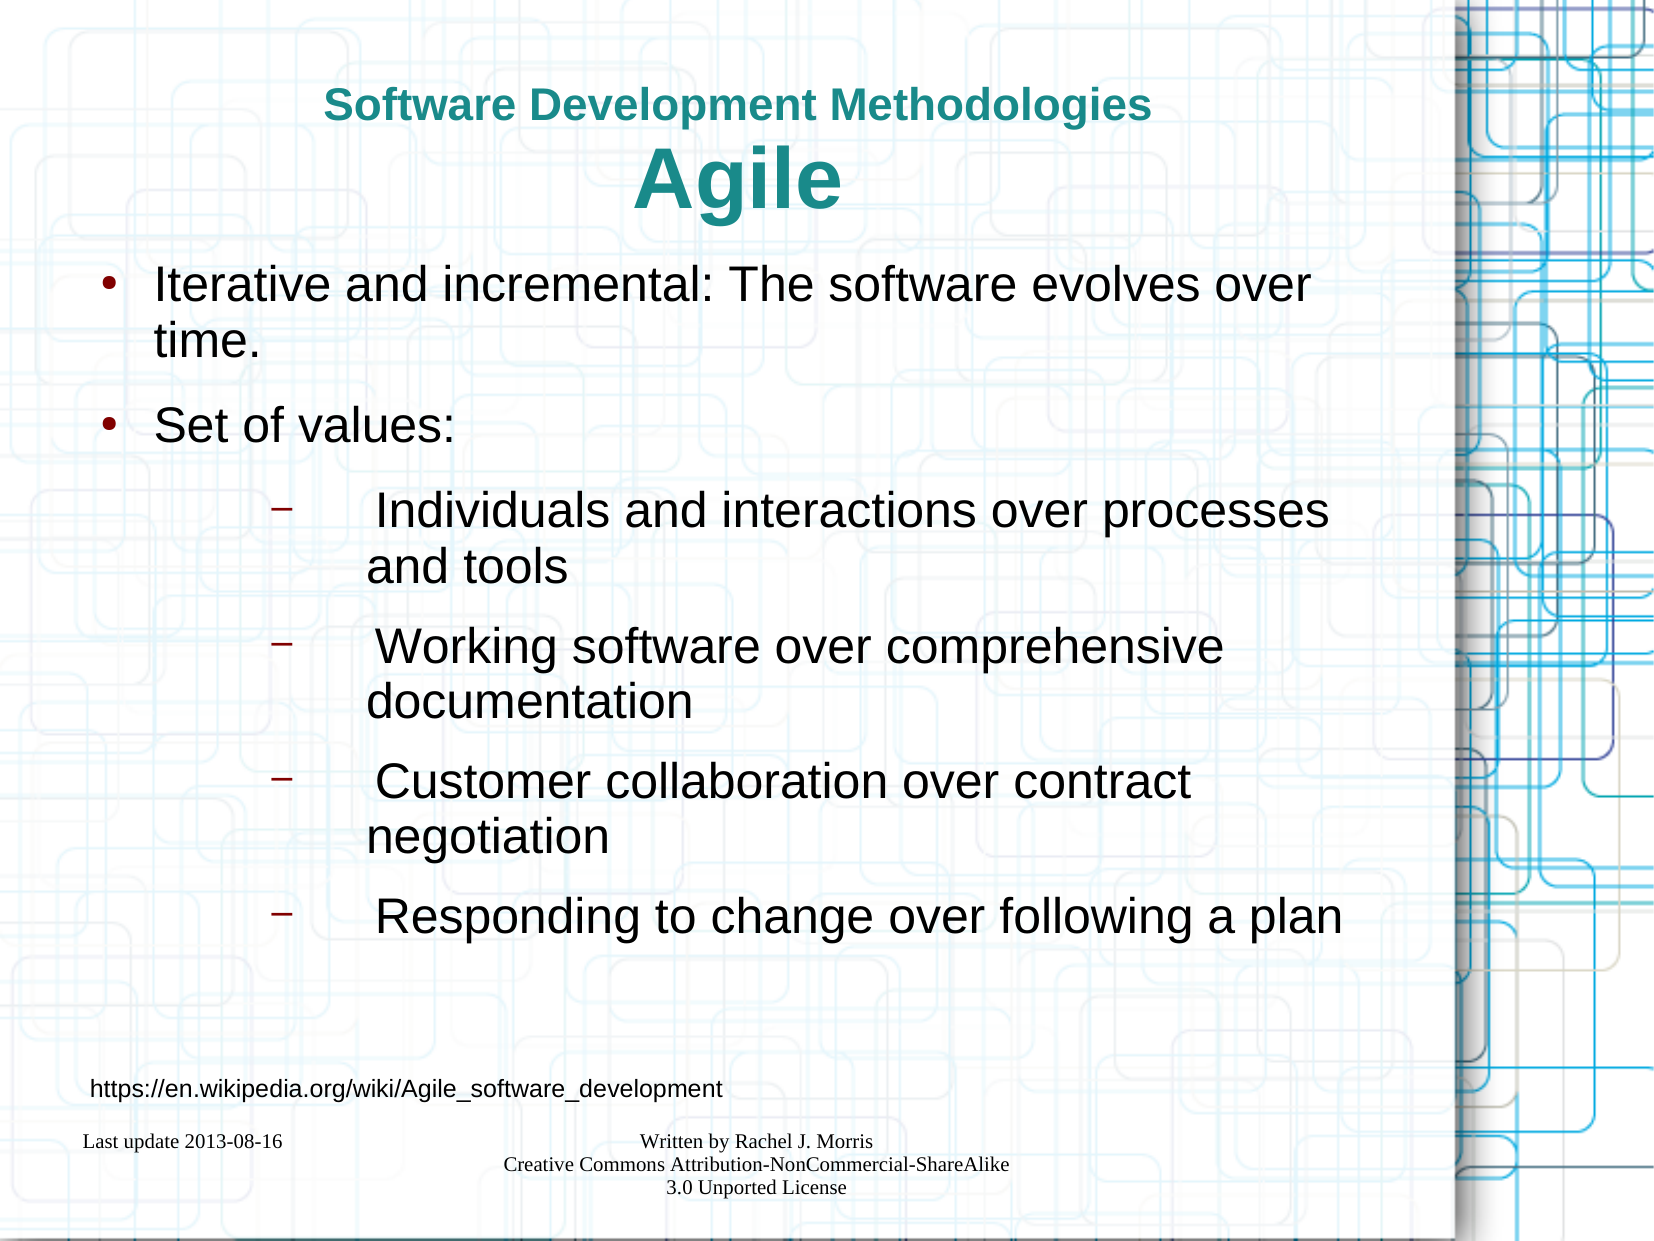

# Software Development Methodologies Agile
Iterative and incremental: The software evolves over time.
Set of values:
 Individuals and interactions over processes and tools
 Working software over comprehensive documentation
 Customer collaboration over contract negotiation
 Responding to change over following a plan
https://en.wikipedia.org/wiki/Agile_software_development